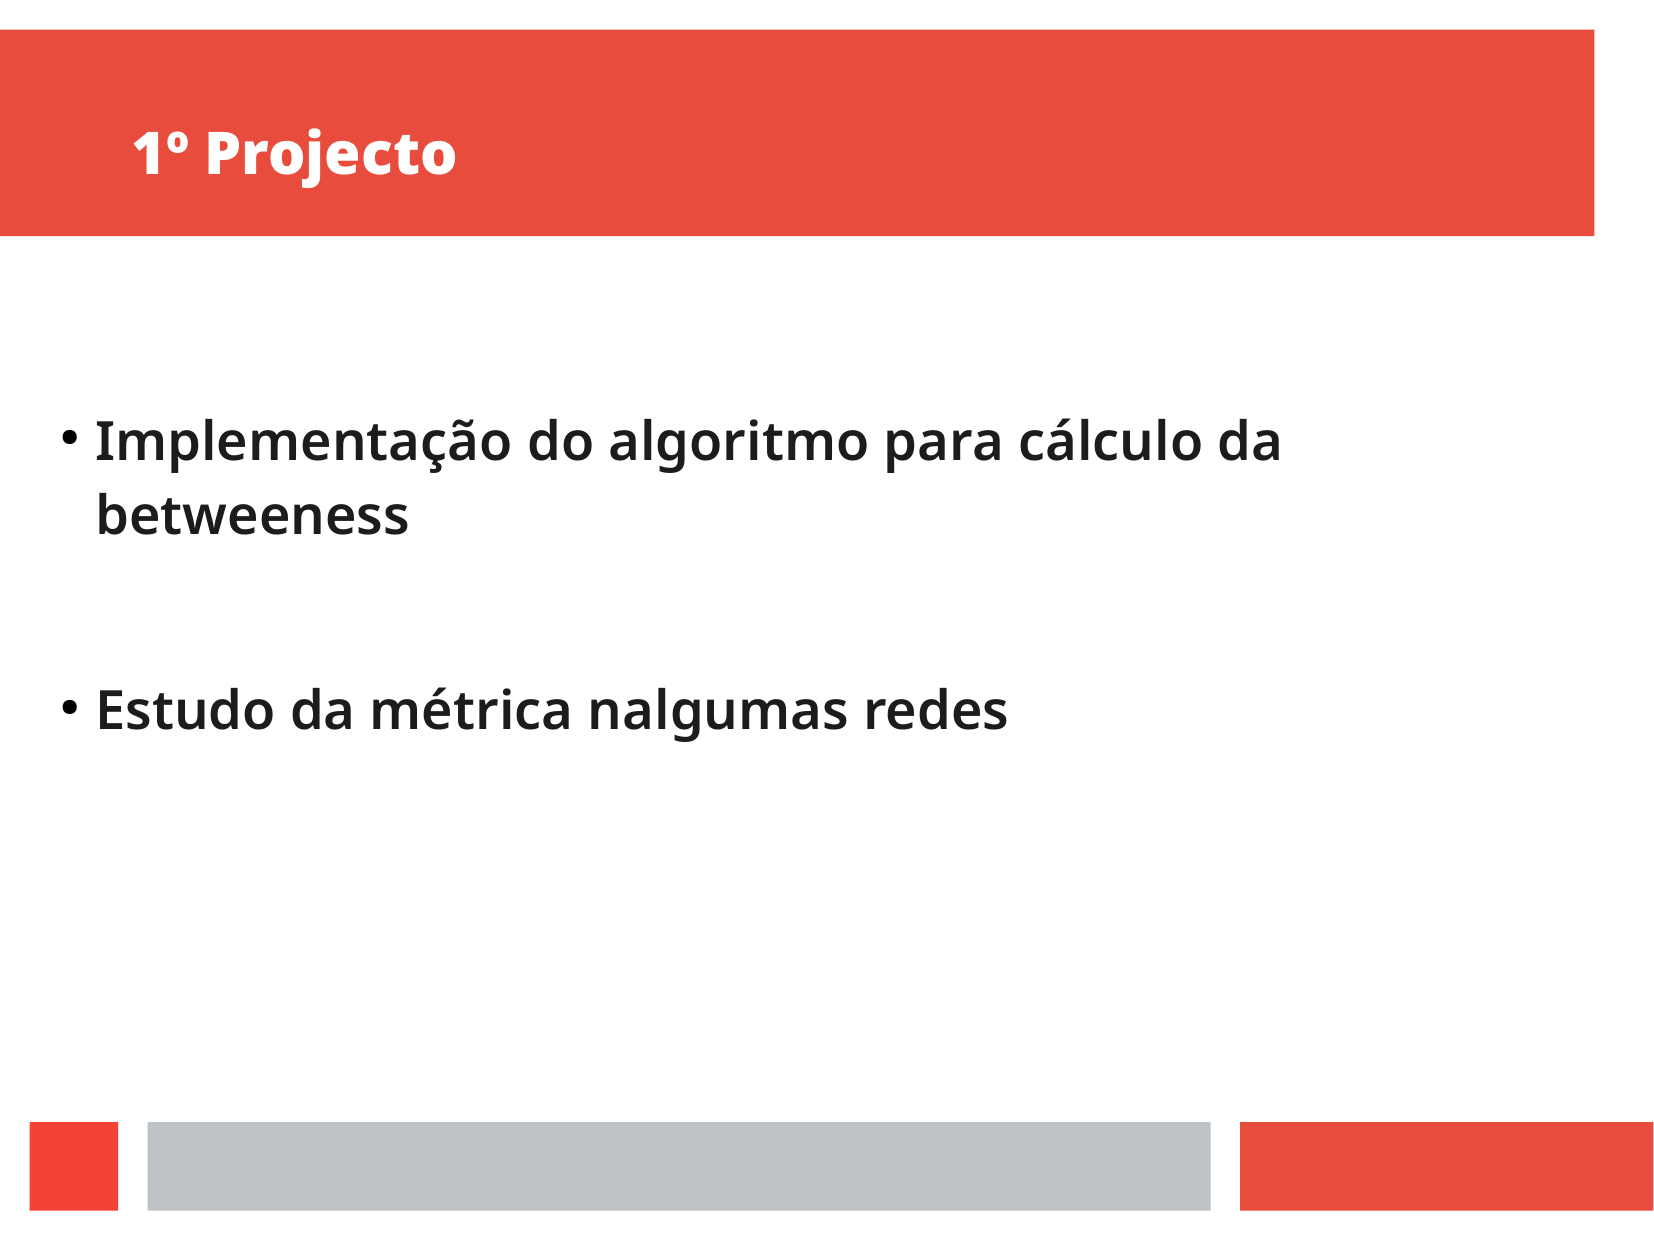

# 1º Projecto
Implementação do algoritmo para cálculo da betweeness
Estudo da métrica nalgumas redes